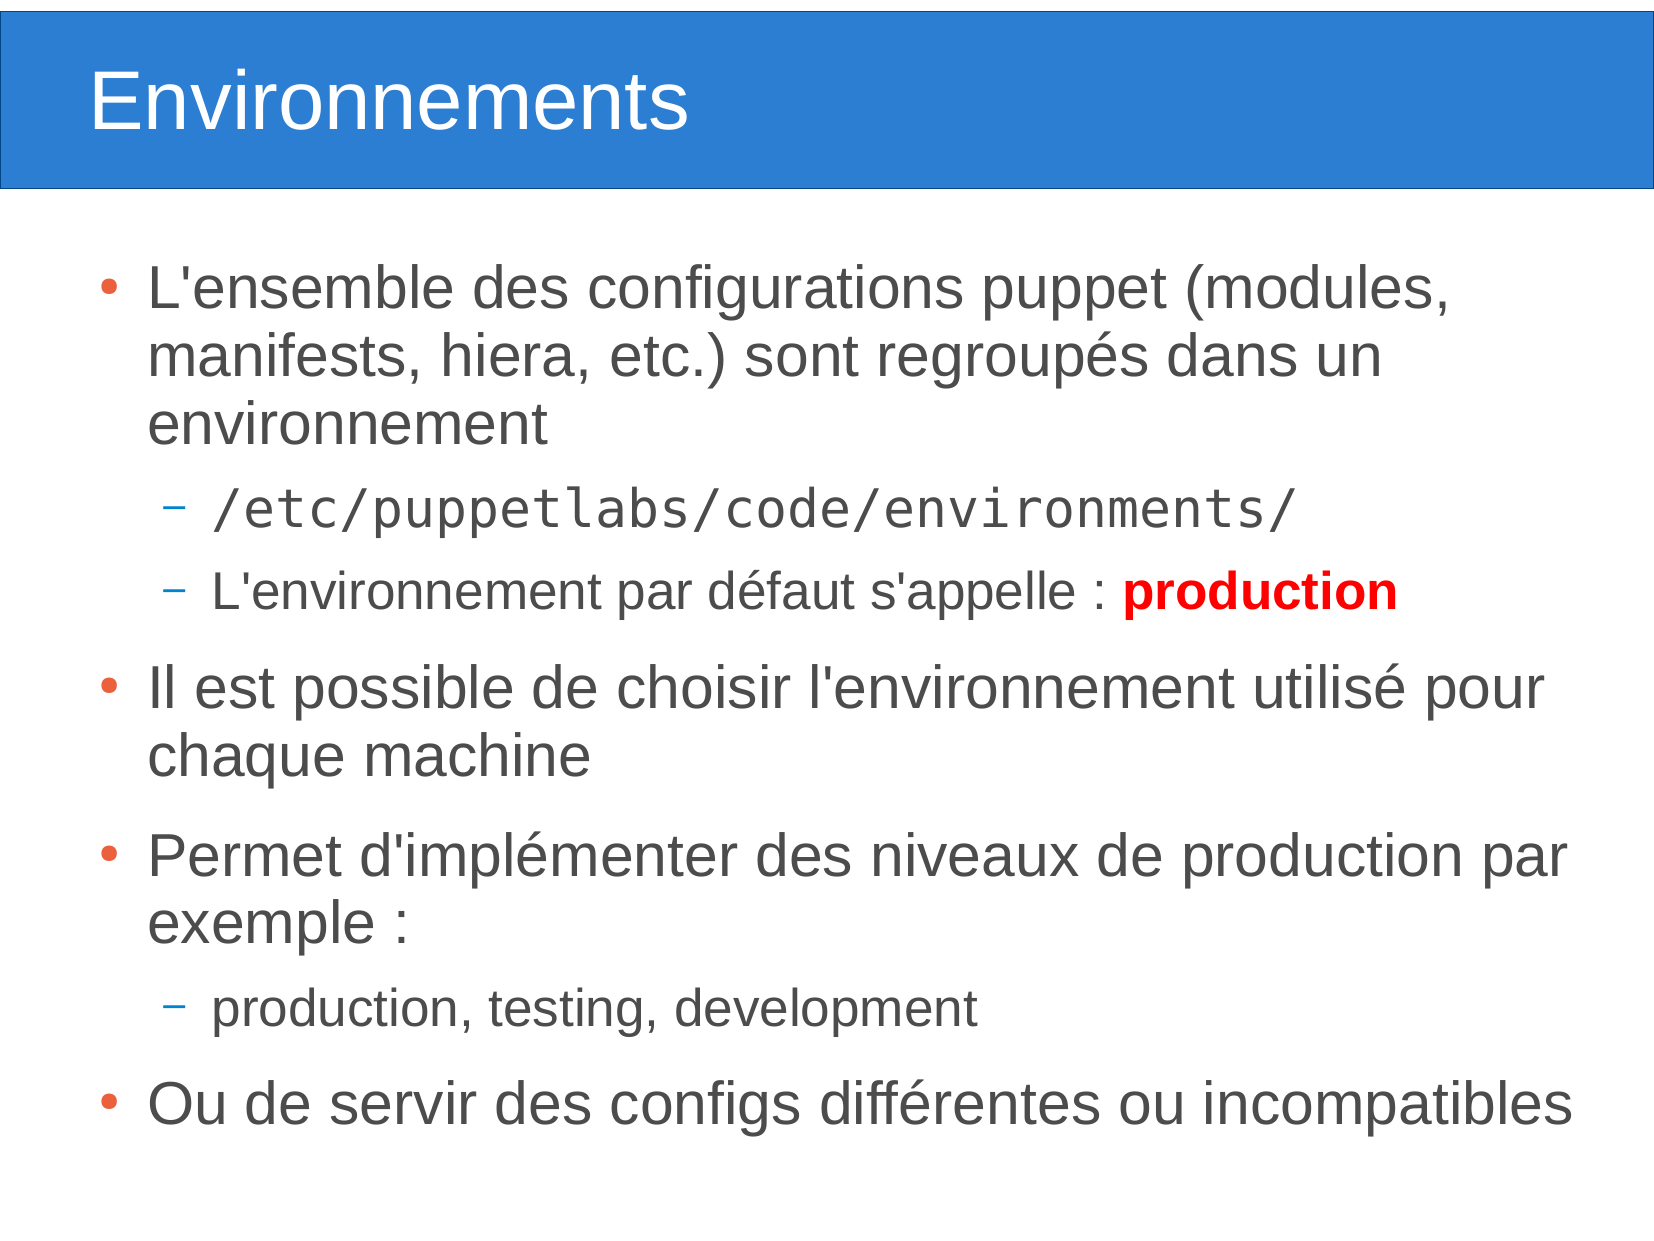

# Environnements
L'ensemble des configurations puppet (modules, manifests, hiera, etc.) sont regroupés dans un environnement
/etc/puppetlabs/code/environments/
L'environnement par défaut s'appelle : production
Il est possible de choisir l'environnement utilisé pour chaque machine
Permet d'implémenter des niveaux de production par exemple :
production, testing, development
Ou de servir des configs différentes ou incompatibles